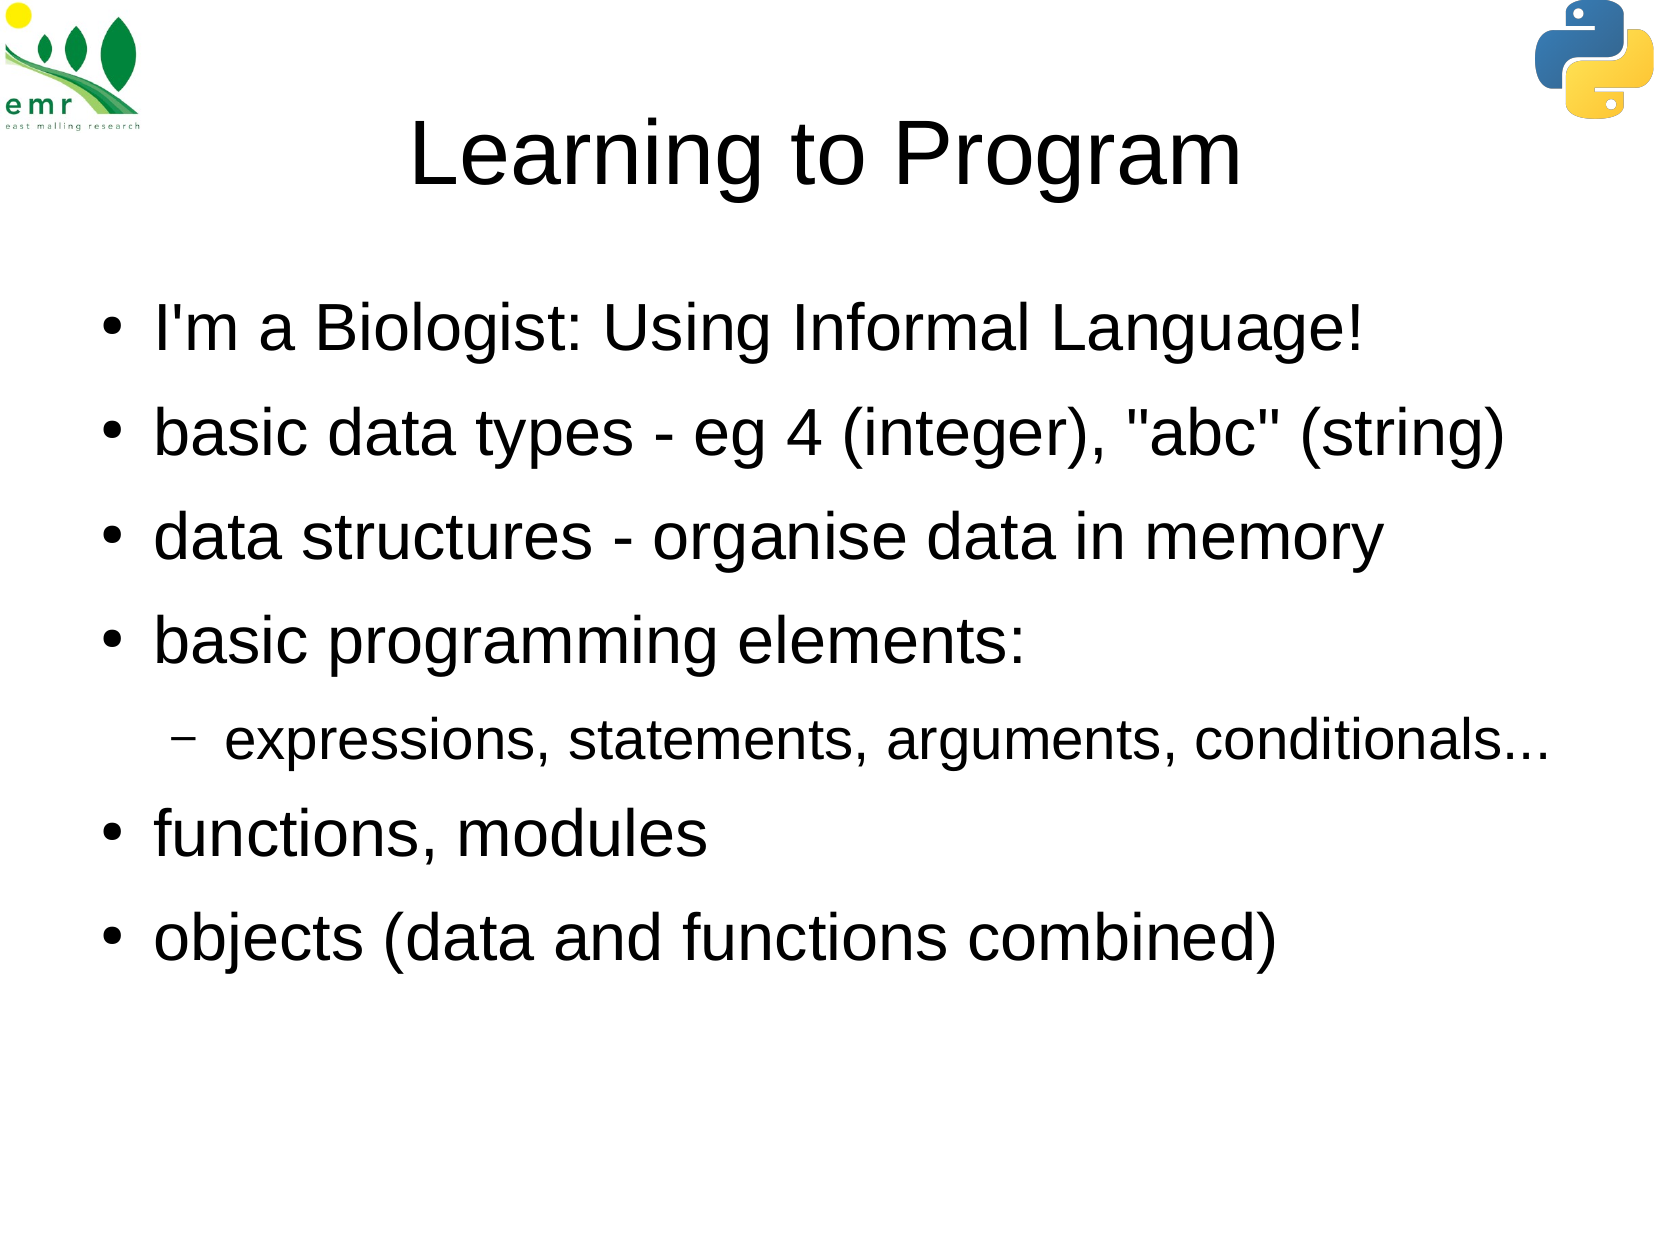

# Learning to Program
I'm a Biologist: Using Informal Language!
basic data types - eg 4 (integer), "abc" (string)
data structures - organise data in memory
basic programming elements:
expressions, statements, arguments, conditionals...
functions, modules
objects (data and functions combined)